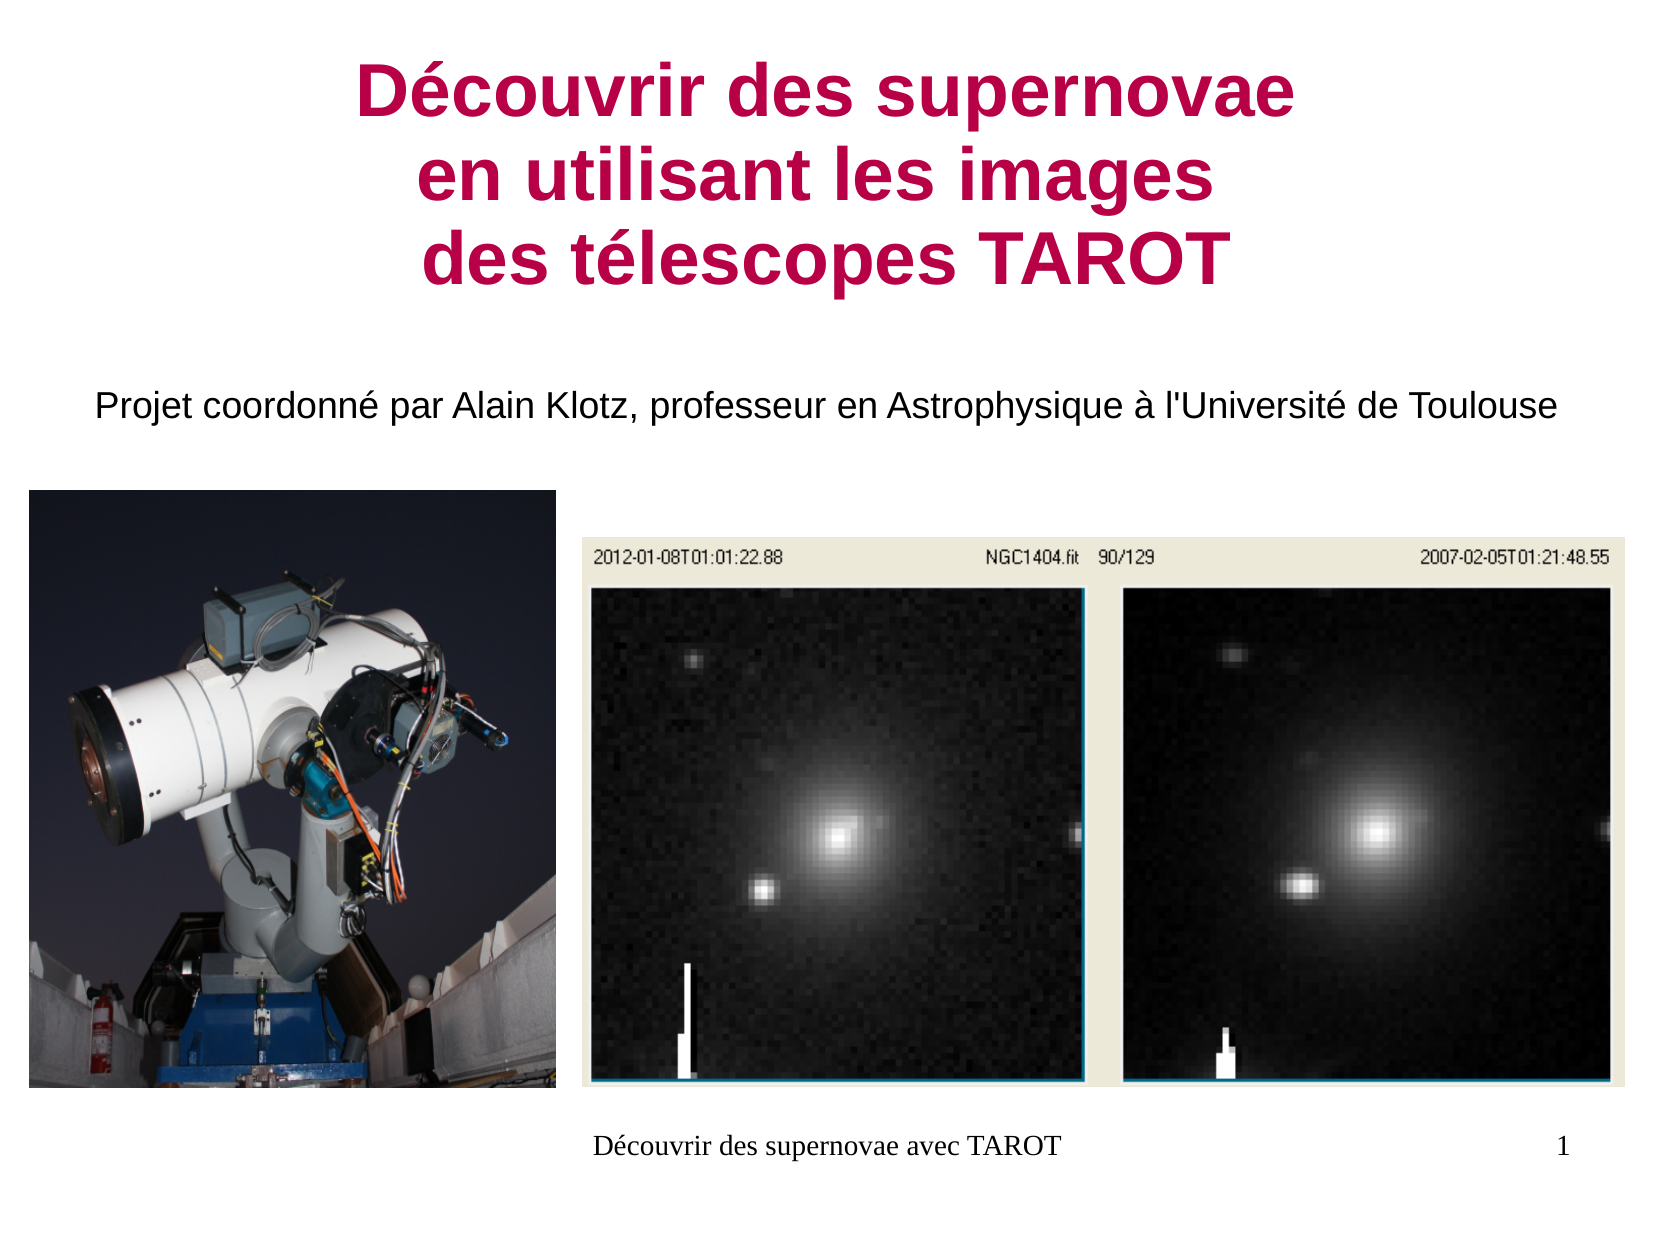

Découvrir des supernovae
en utilisant les images
des télescopes TAROT
Projet coordonné par Alain Klotz, professeur en Astrophysique à l'Université de Toulouse
Découvrir des supernovae avec TAROT
1